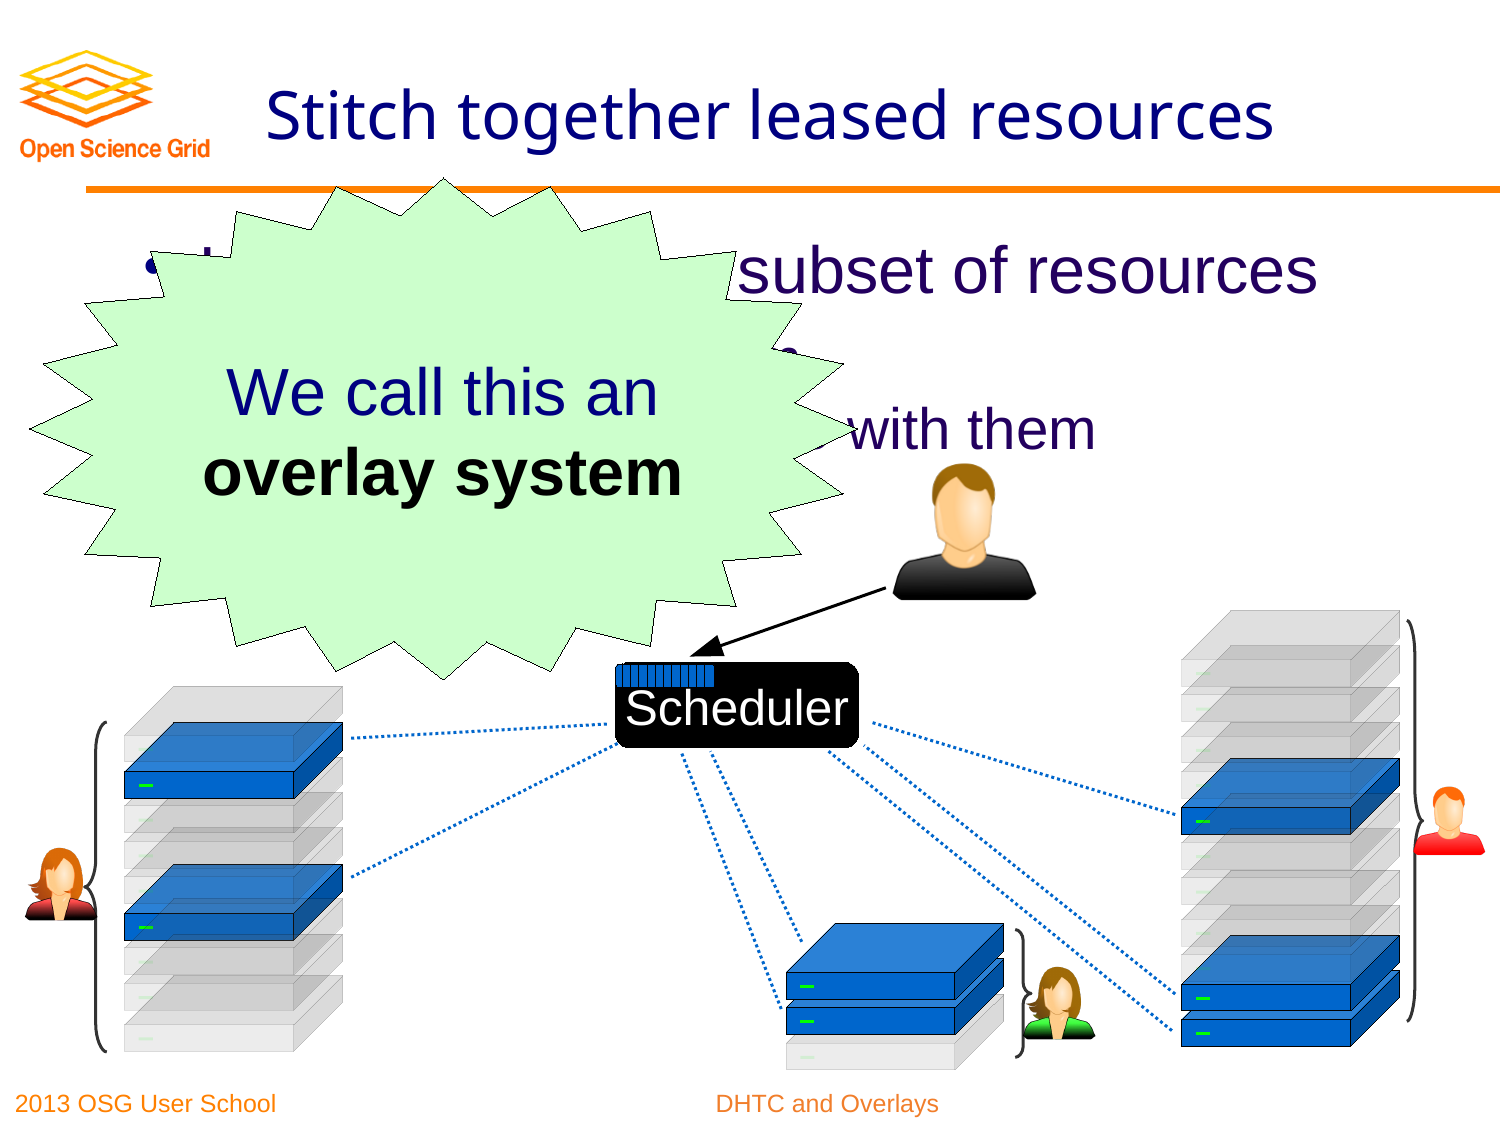

# Stitch together leased resources
We call this an
overlay system
Imagine leasing a subset of resources
Once you have them,
you decide what to do with them
Scheduler